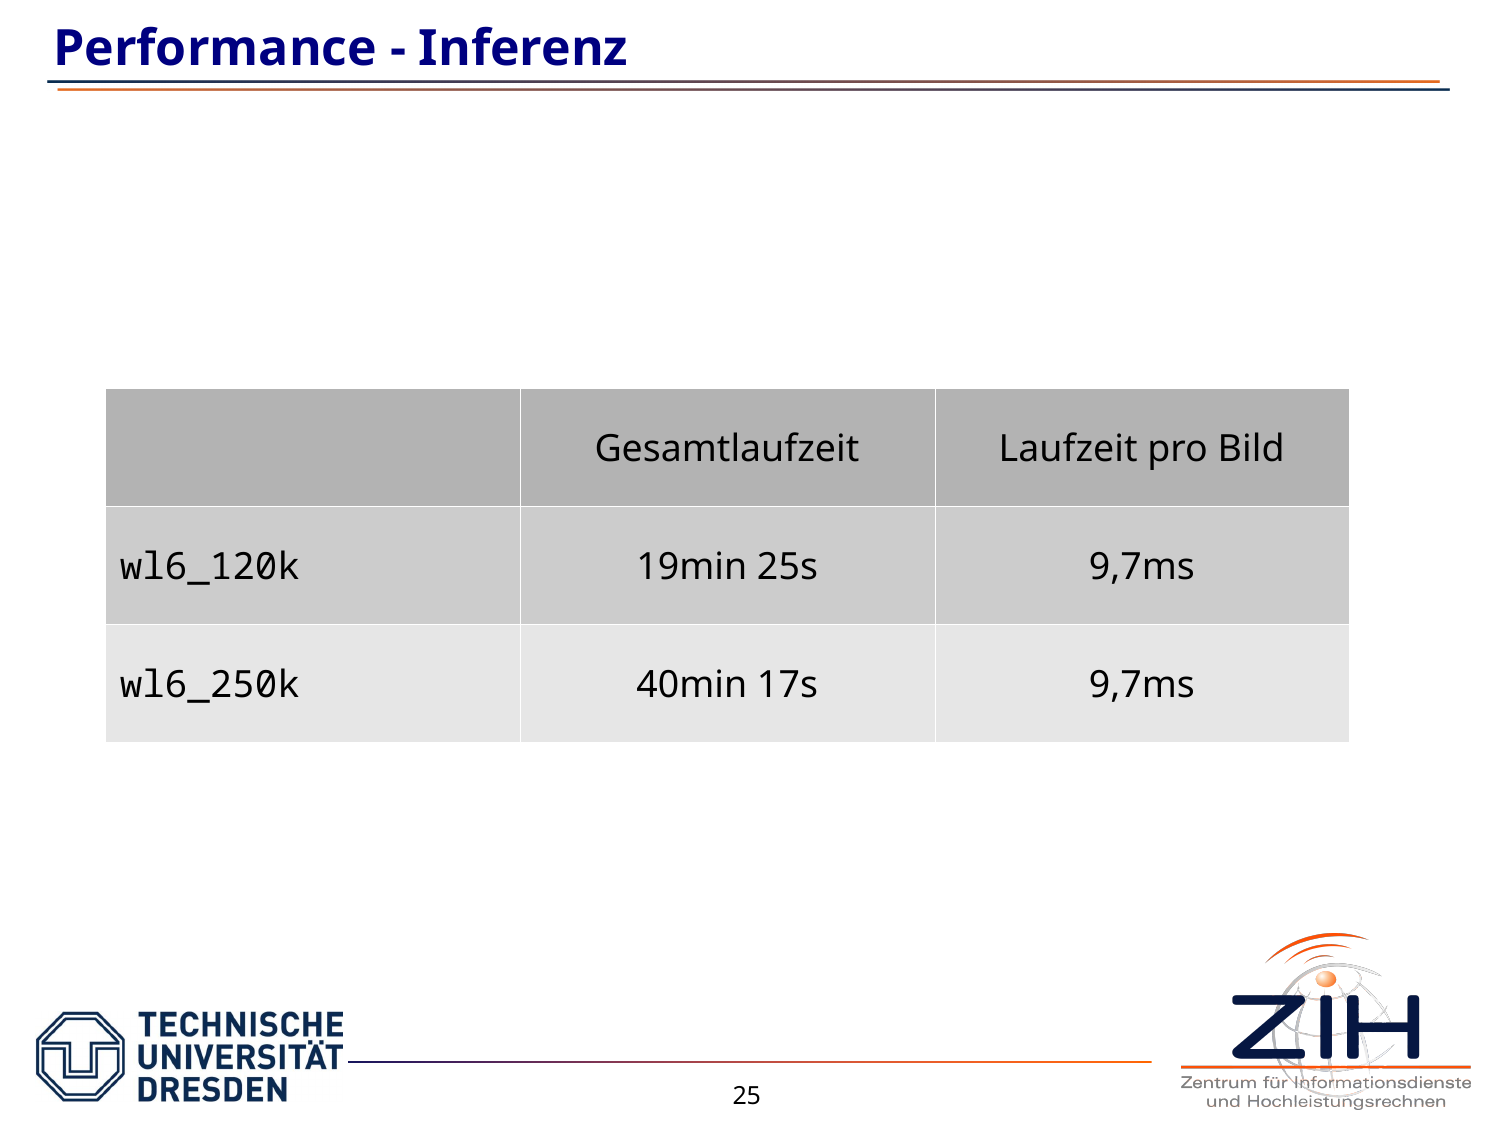

# Performance - Inferenz
| | Gesamtlaufzeit | Laufzeit pro Bild |
| --- | --- | --- |
| wl6\_120k | 19min 25s | 9,7ms |
| wl6\_250k | 40min 17s | 9,7ms |
25